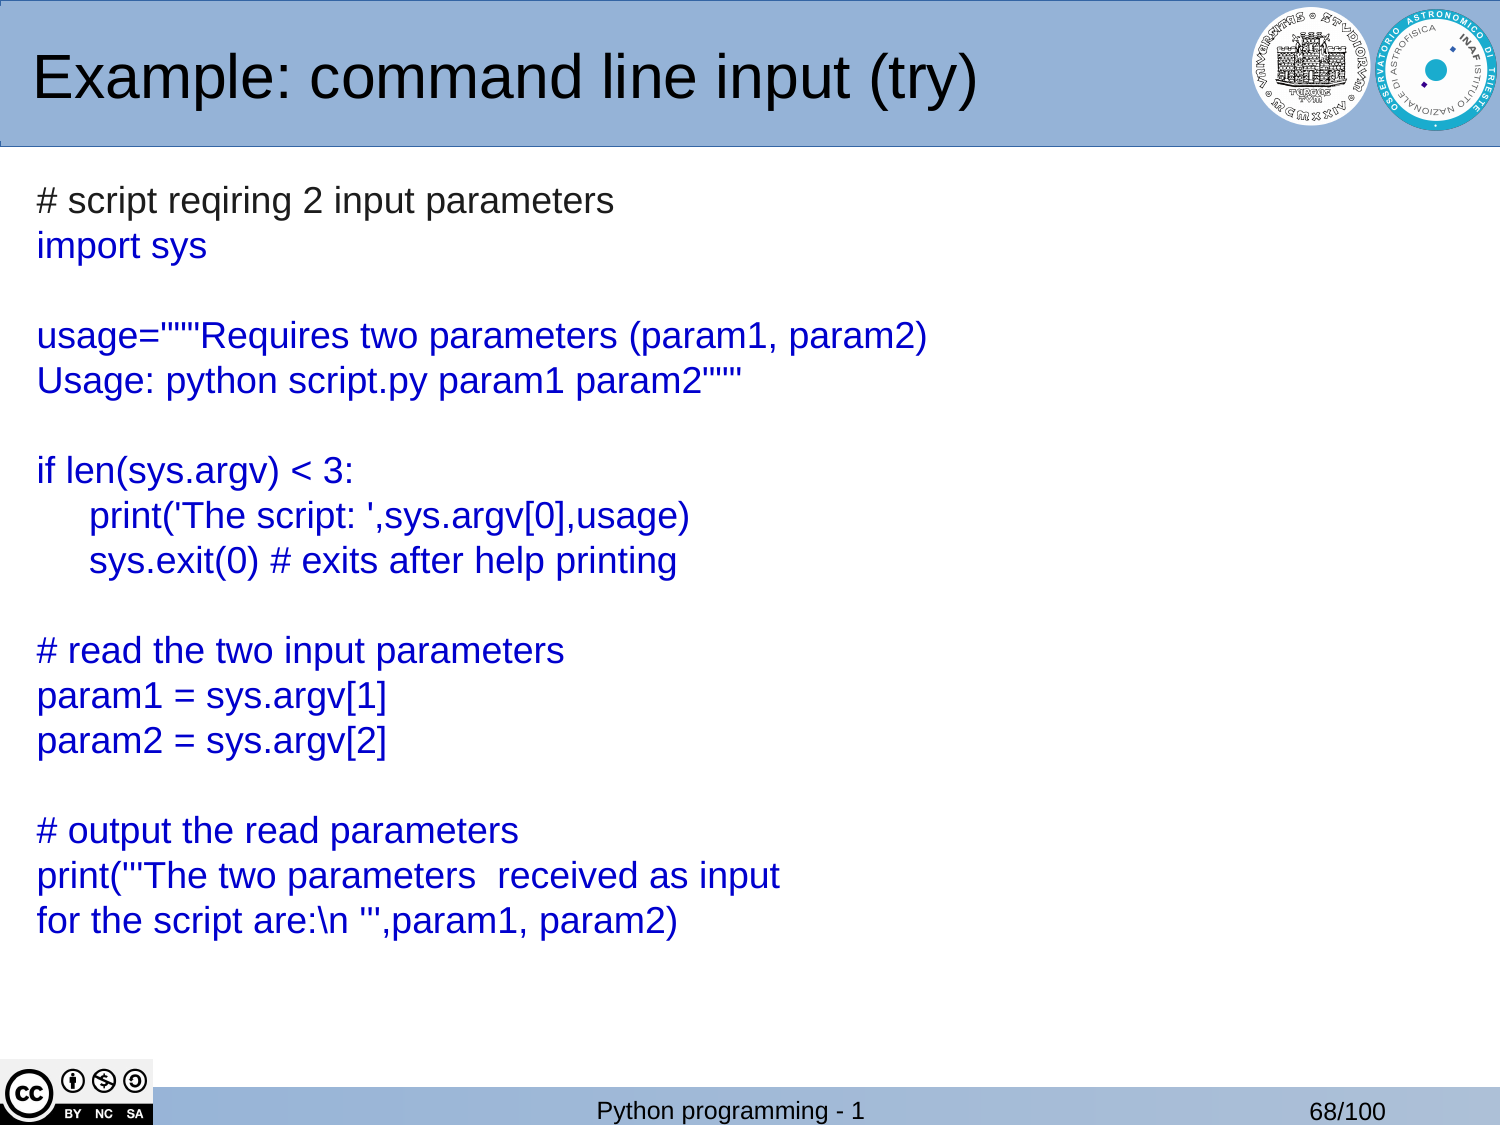

Example: command line input (try)
# # script reqiring 2 input parameters
import sys
usage="""Requires two parameters (param1, param2)
Usage: python script.py param1 param2"""
if len(sys.argv) < 3:
 print('The script: ',sys.argv[0],usage)
 sys.exit(0) # exits after help printing
# read the two input parameters
param1 = sys.argv[1]
param2 = sys.argv[2]
# output the read parameters
print('''The two parameters received as input
for the script are:\n ''',param1, param2)